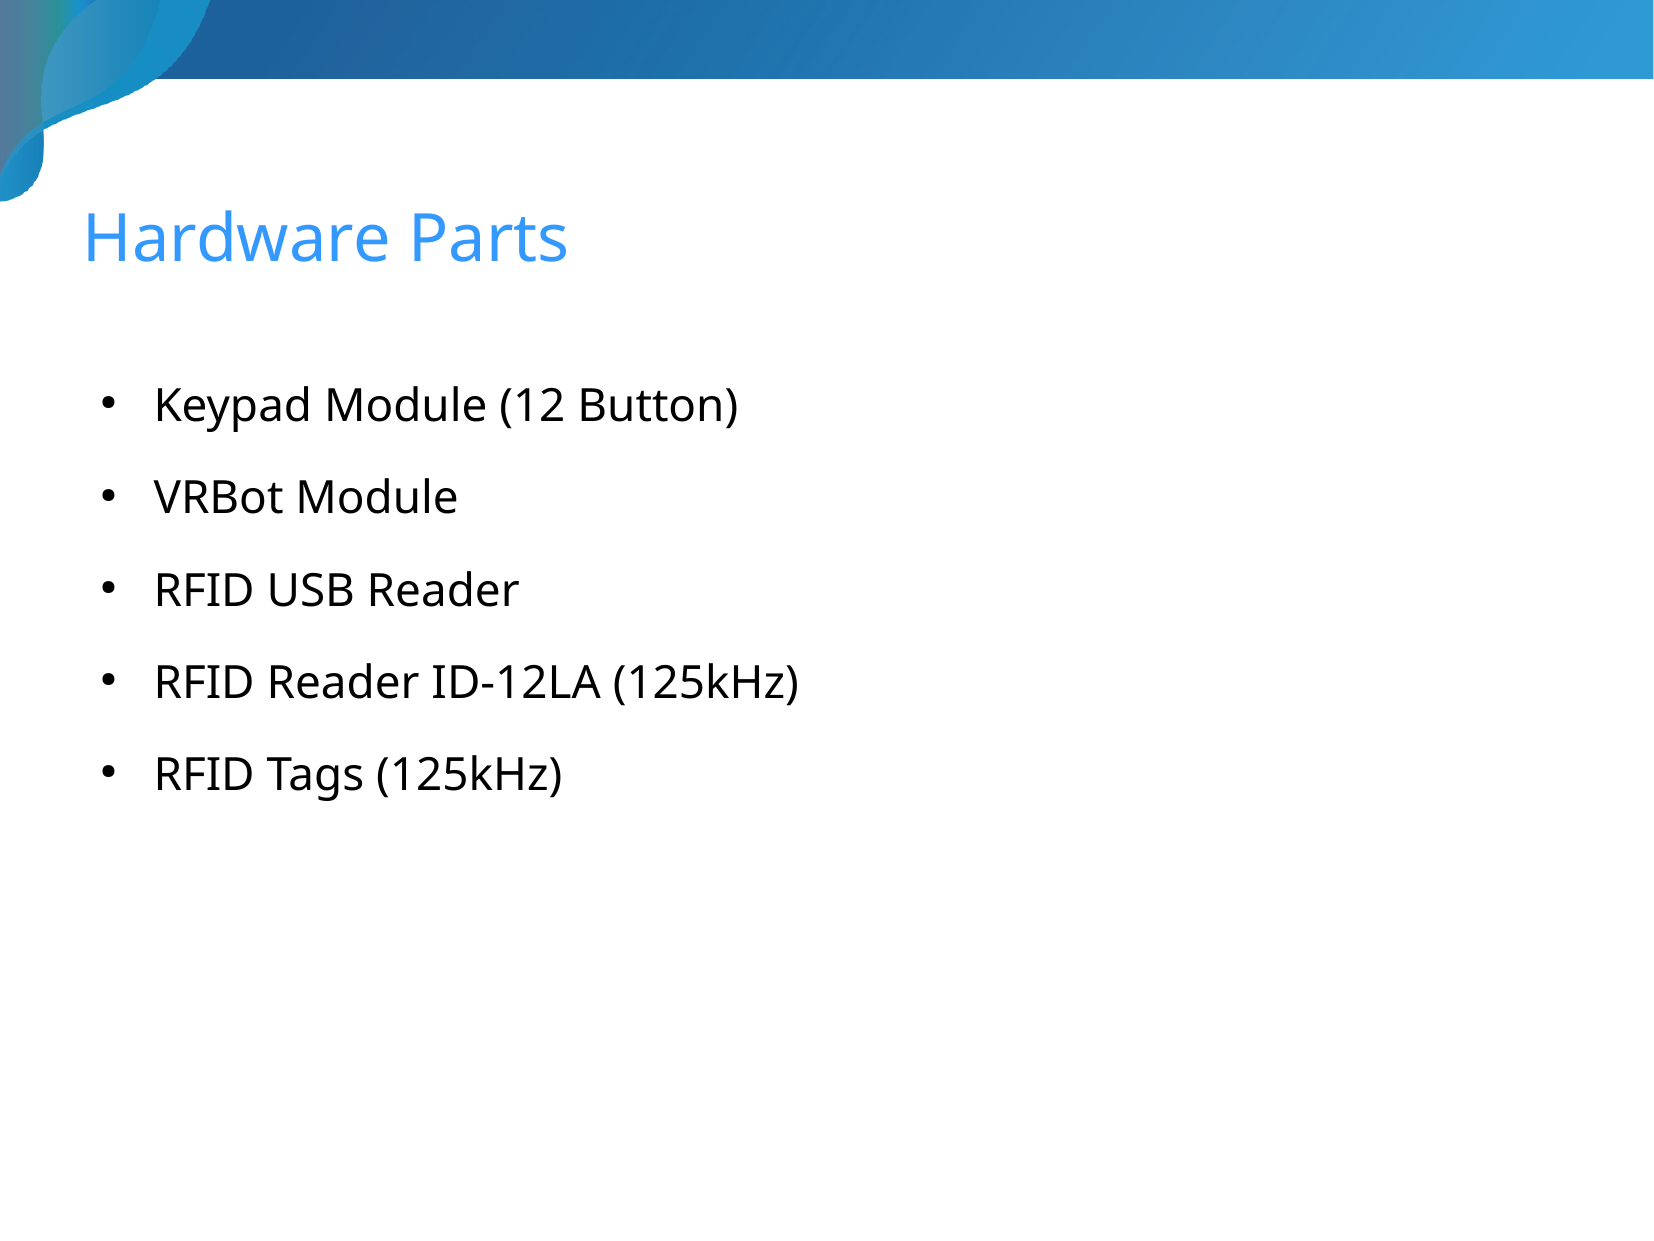

Hardware Parts
# Keypad Module (12 Button)
VRBot Module
RFID USB Reader
RFID Reader ID-12LA (125kHz)
RFID Tags (125kHz)